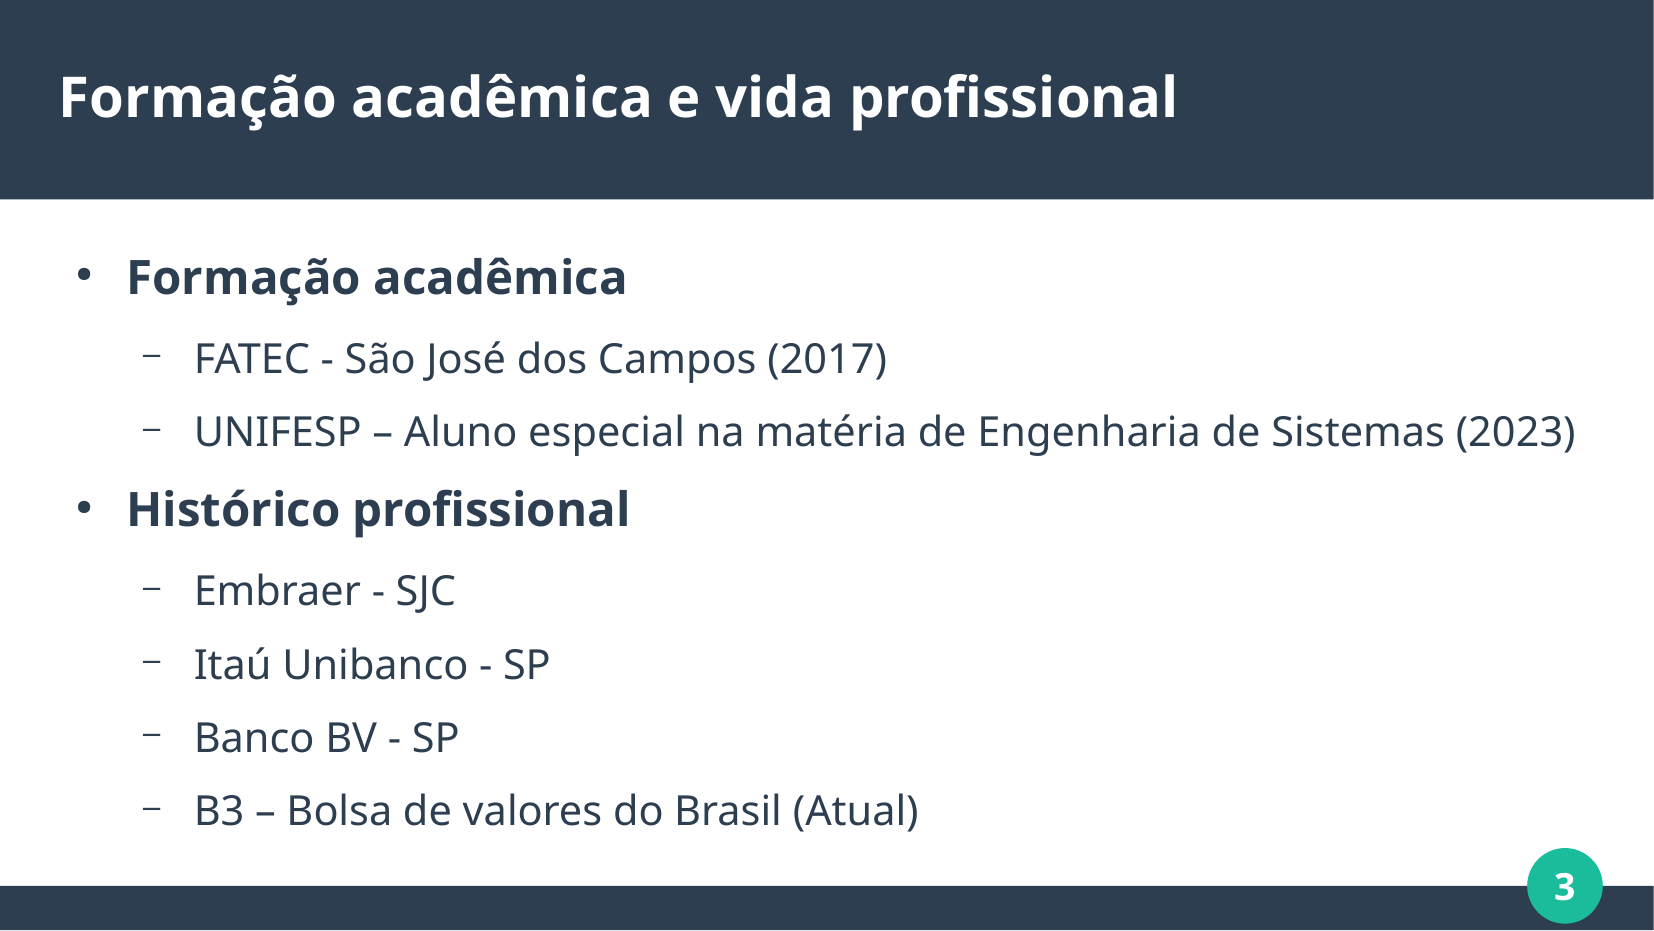

# Formação acadêmica e vida profissional
Formação acadêmica
FATEC - São José dos Campos (2017)
UNIFESP – Aluno especial na matéria de Engenharia de Sistemas (2023)
Histórico profissional
Embraer - SJC
Itaú Unibanco - SP
Banco BV - SP
B3 – Bolsa de valores do Brasil (Atual)